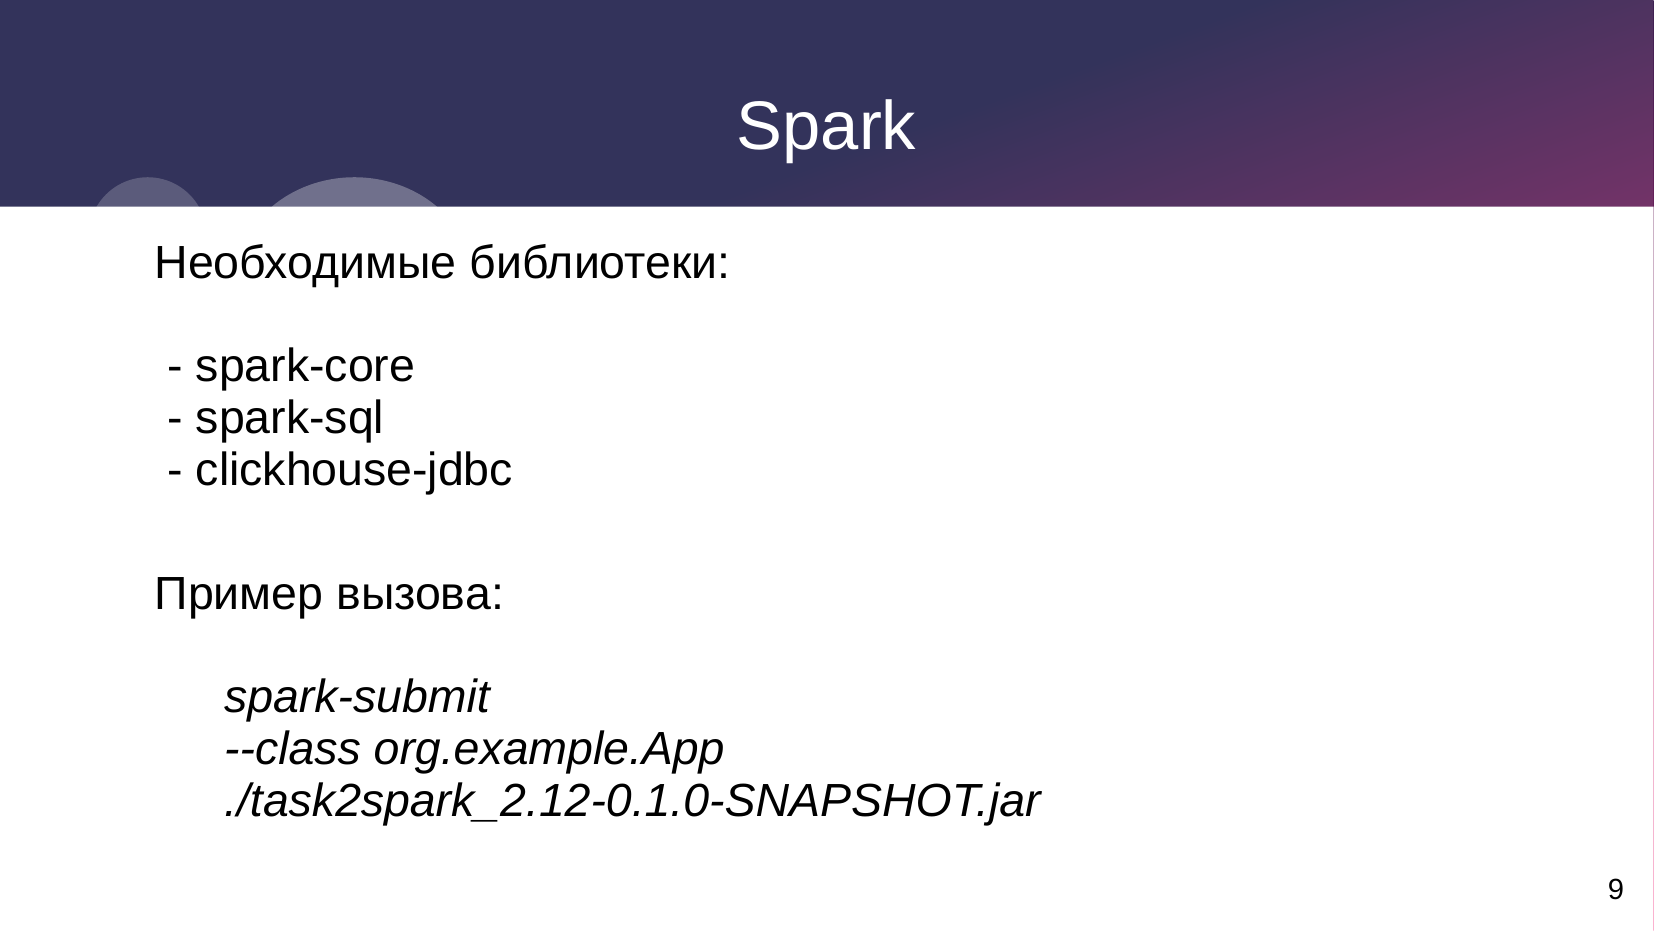

# Spark
Необходимые библиотеки:
 - spark-core
 - spark-sql
 - clickhouse-jdbc
Пример вызова:
	spark-submit
 		--class org.example.App
 		./task2spark_2.12-0.1.0-SNAPSHOT.jar